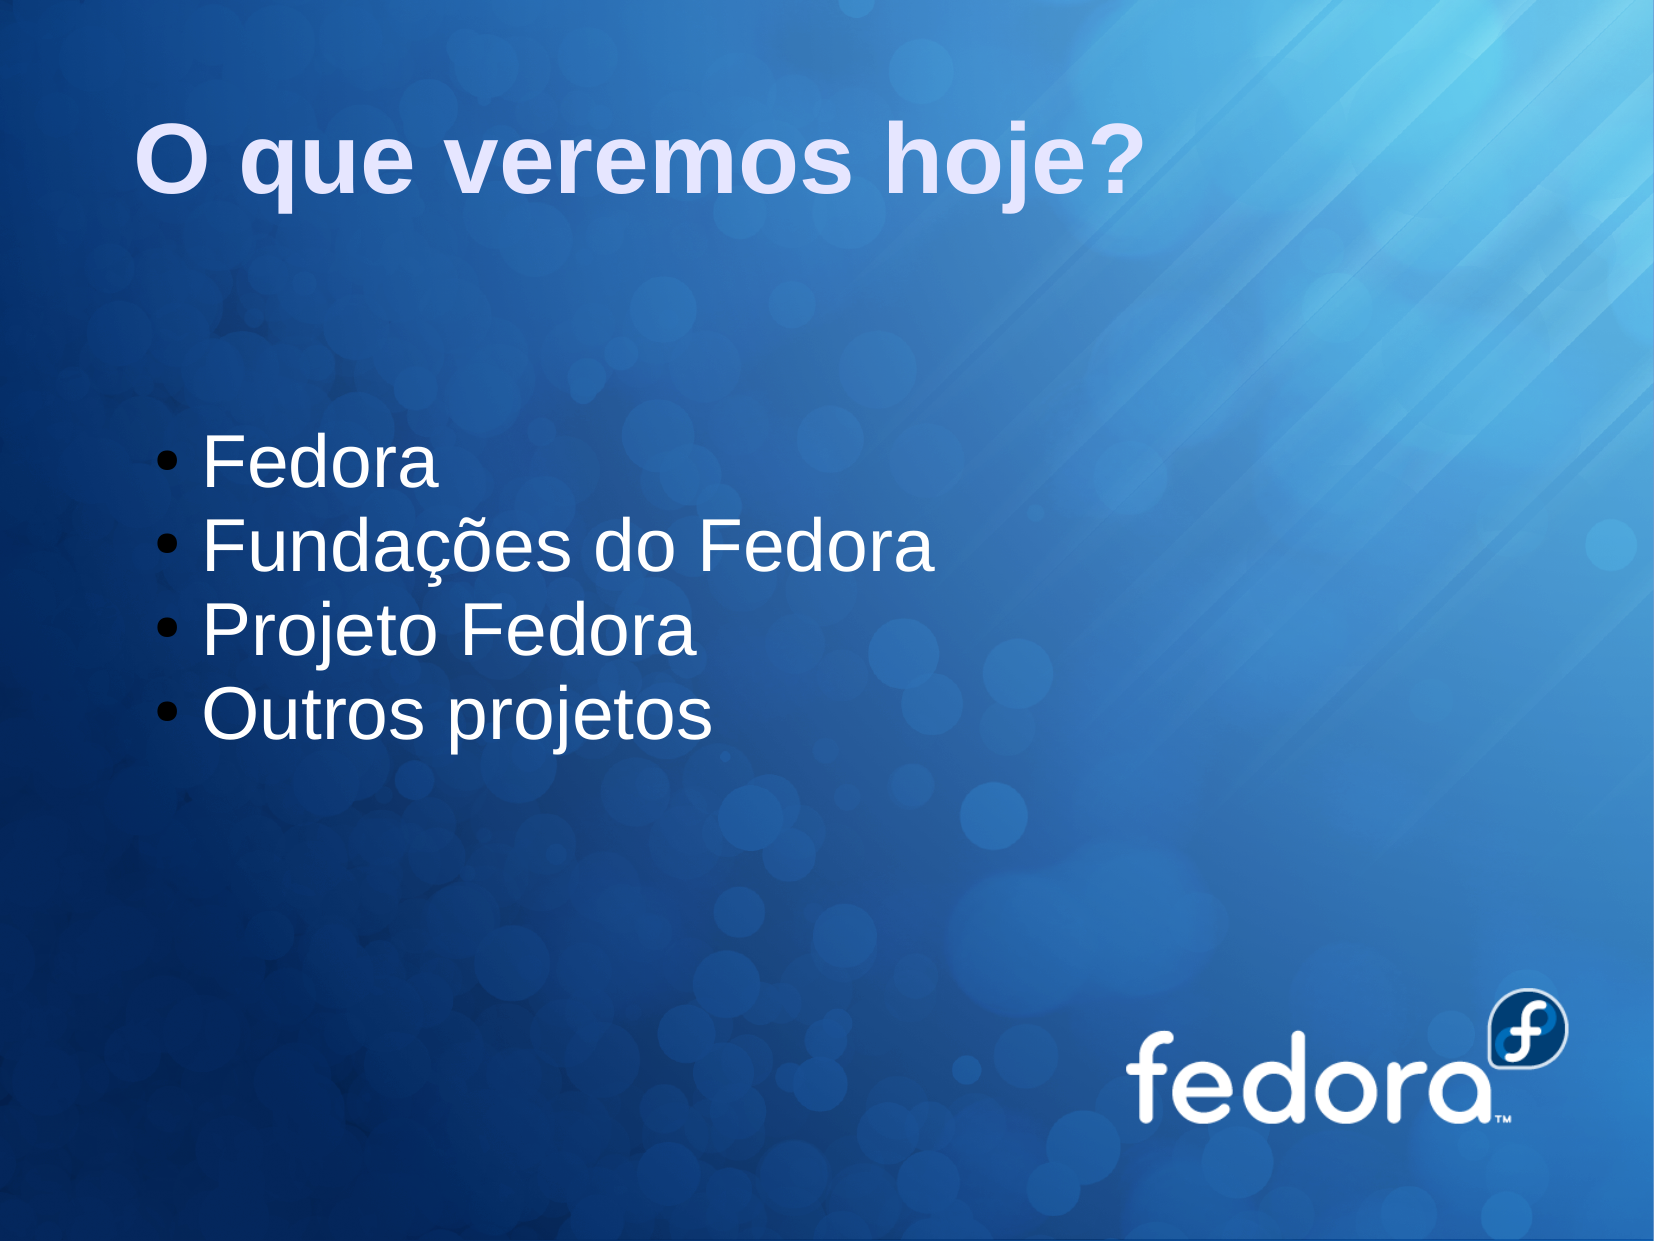

O que veremos hoje?
 Fedora
 Fundações do Fedora
 Projeto Fedora
 Outros projetos